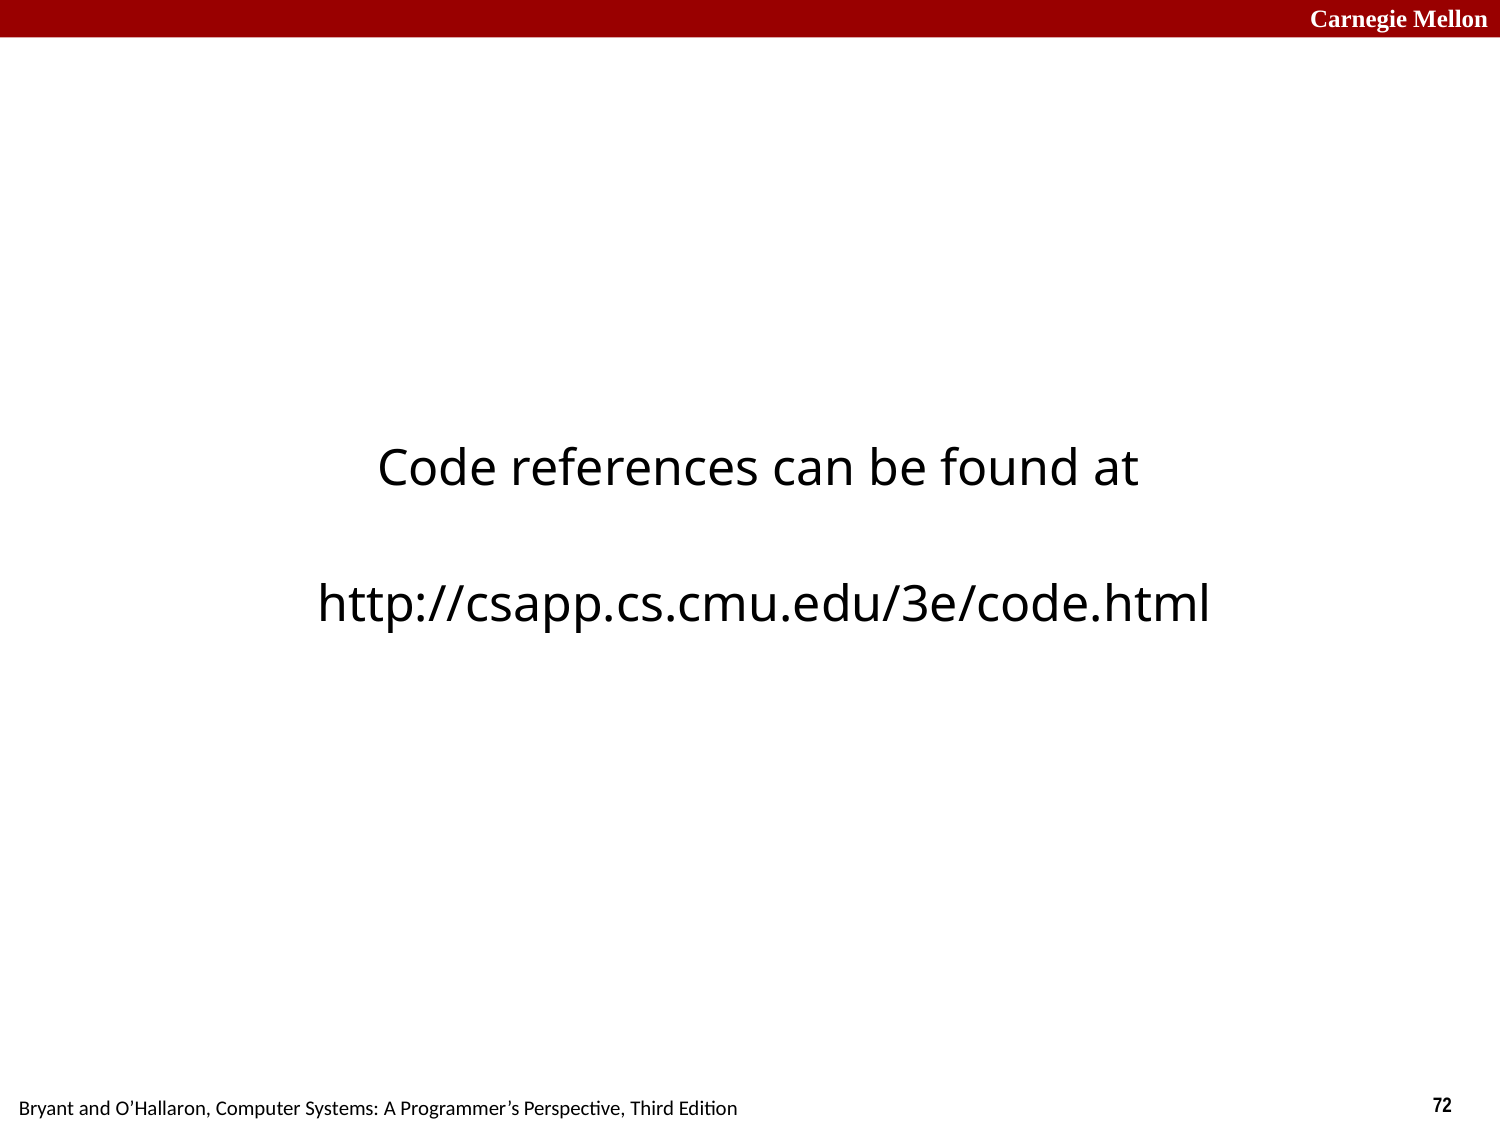

Code references can be found at
http://csapp.cs.cmu.edu/3e/code.html